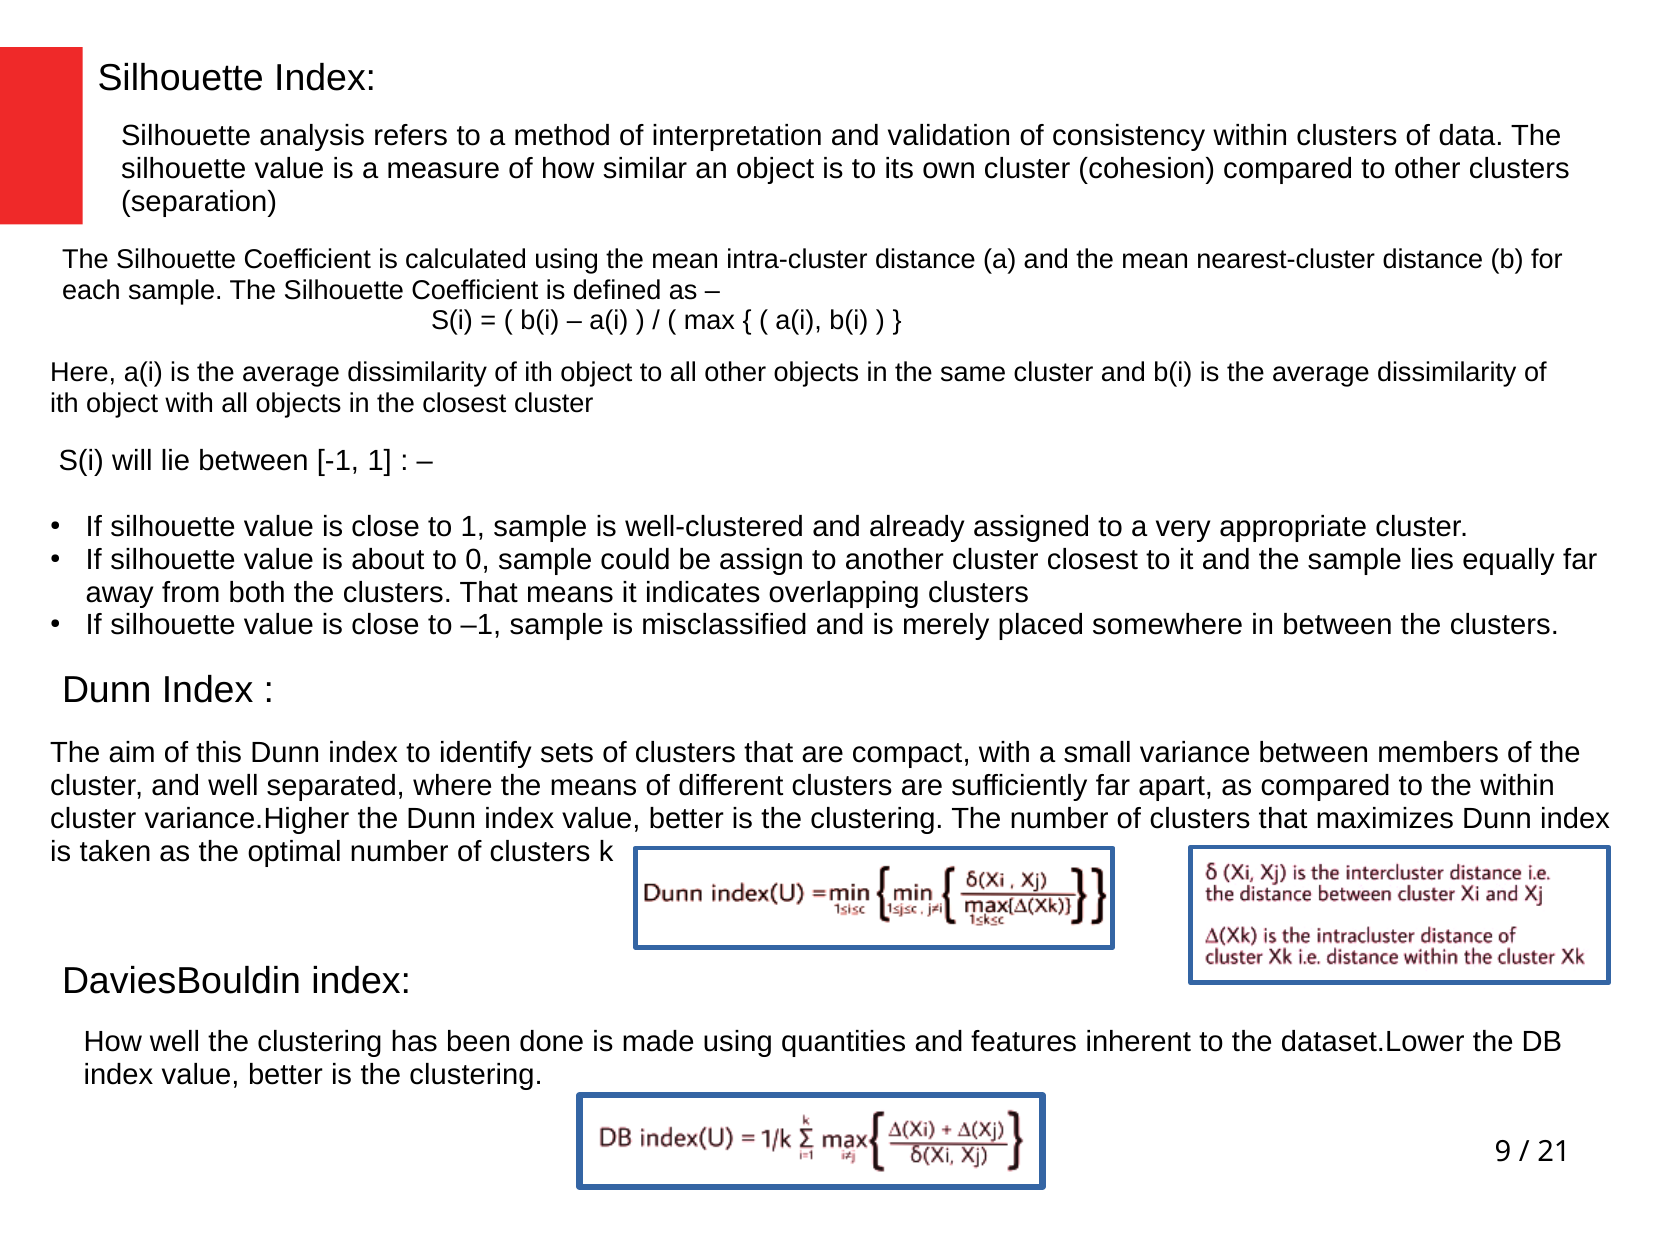

Silhouette Index:
Silhouette analysis refers to a method of interpretation and validation of consistency within clusters of data. The silhouette value is a measure of how similar an object is to its own cluster (cohesion) compared to other clusters (separation)
The Silhouette Coefficient is calculated using the mean intra-cluster distance (a) and the mean nearest-cluster distance (b) for each sample. The Silhouette Coefficient is defined as –
					S(i) = ( b(i) – a(i) ) / ( max { ( a(i), b(i) ) }
Here, a(i) is the average dissimilarity of ith object to all other objects in the same cluster and b(i) is the average dissimilarity of ith object with all objects in the closest cluster
 S(i) will lie between [-1, 1] : –
If silhouette value is close to 1, sample is well-clustered and already assigned to a very appropriate cluster.
If silhouette value is about to 0, sample could be assign to another cluster closest to it and the sample lies equally far away from both the clusters. That means it indicates overlapping clusters
If silhouette value is close to –1, sample is misclassified and is merely placed somewhere in between the clusters.
Dunn Index :
The aim of this Dunn index to identify sets of clusters that are compact, with a small variance between members of the cluster, and well separated, where the means of different clusters are sufficiently far apart, as compared to the within cluster variance.Higher the Dunn index value, better is the clustering. The number of clusters that maximizes Dunn index is taken as the optimal number of clusters k
DaviesBouldin index:
How well the clustering has been done is made using quantities and features inherent to the dataset.Lower the DB index value, better is the clustering.
9